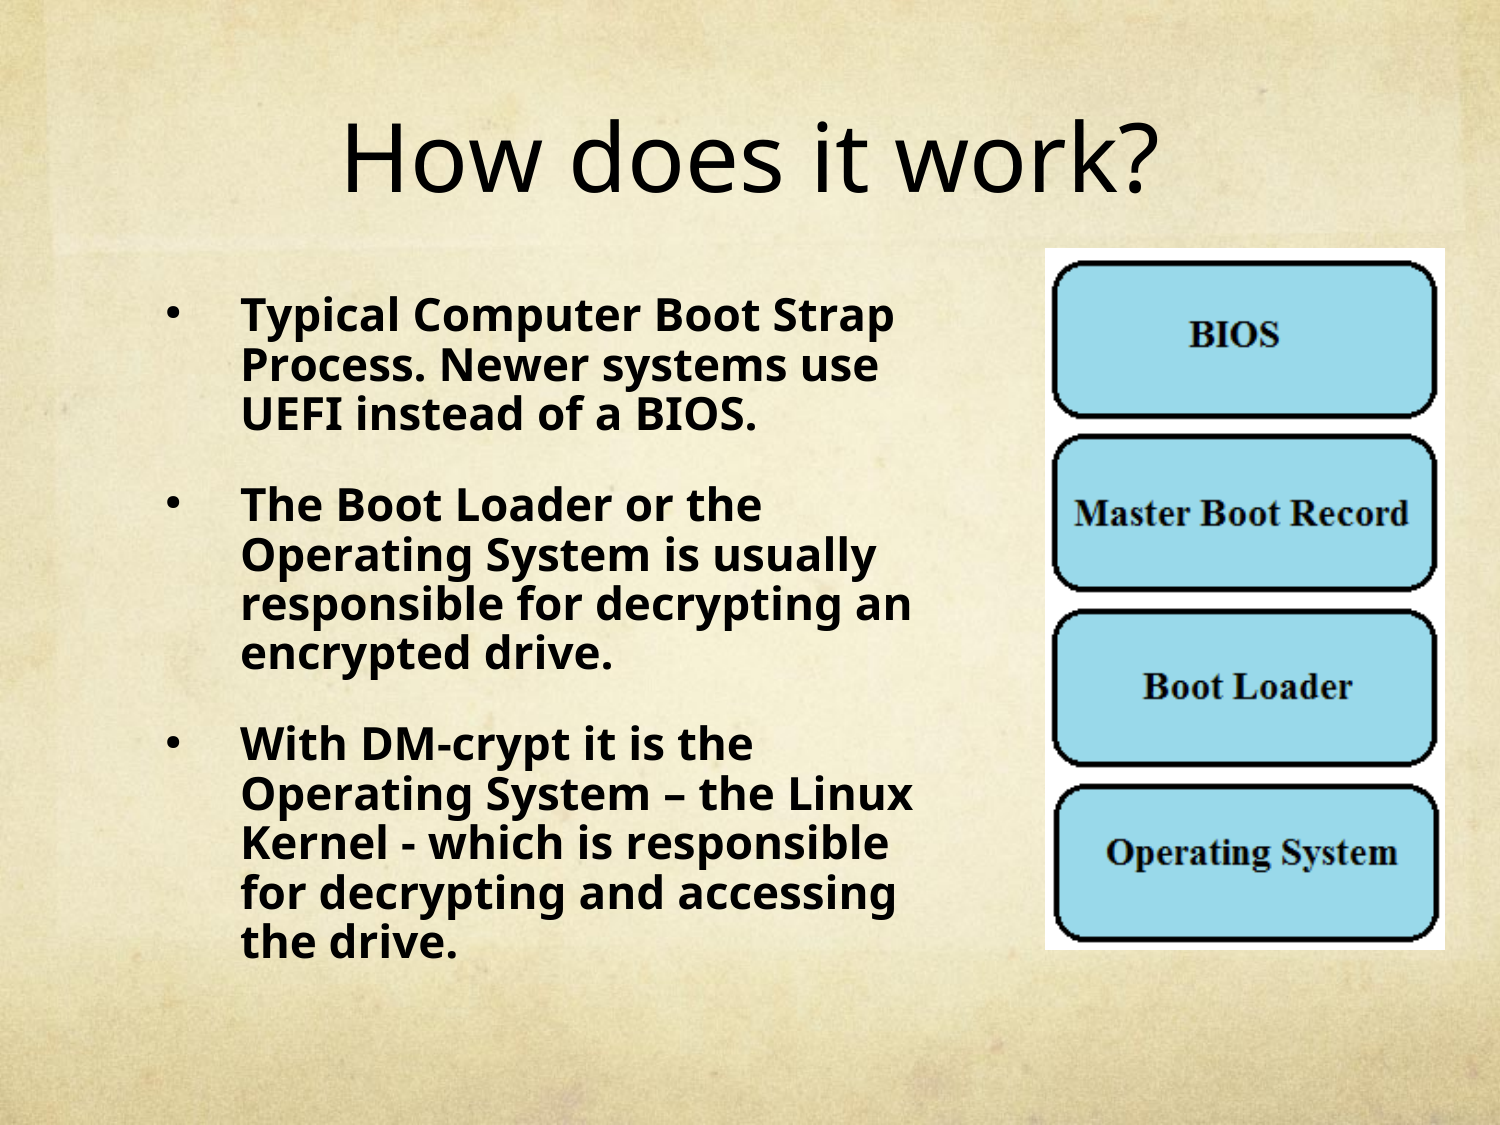

How does it work?
Typical Computer Boot Strap Process. Newer systems use UEFI instead of a BIOS.
The Boot Loader or the Operating System is usually responsible for decrypting an encrypted drive.
With DM-crypt it is the Operating System – the Linux Kernel - which is responsible for decrypting and accessing the drive.